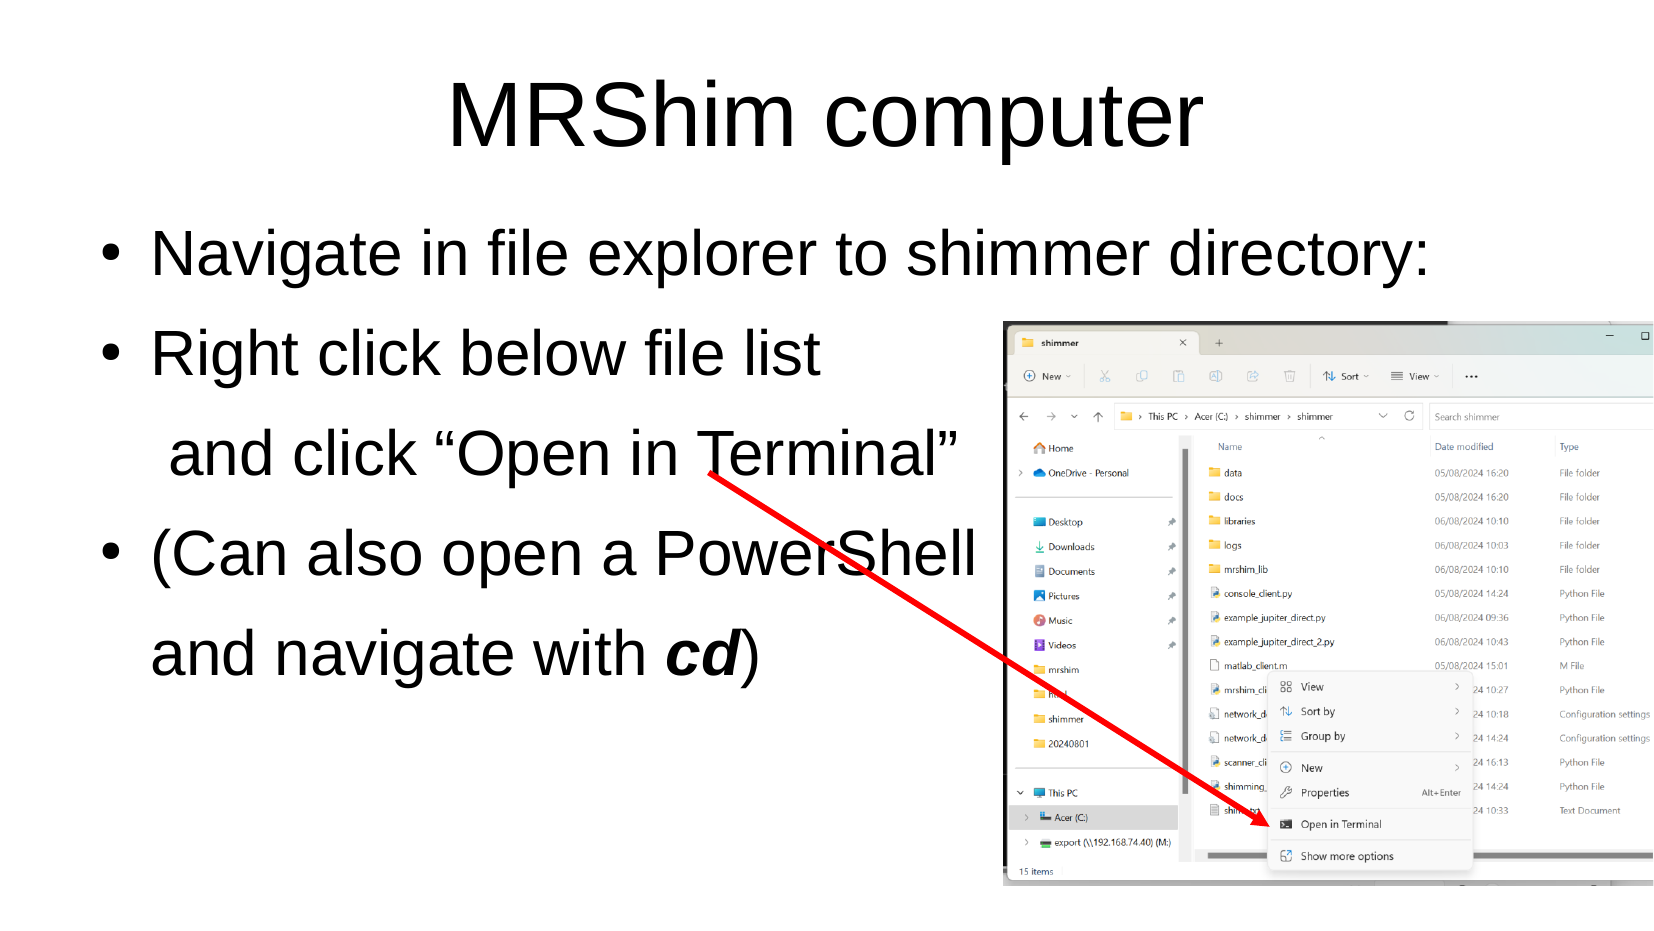

# MRShim computer
Navigate in file explorer to shimmer directory:
Right click below file list
 and click “Open in Terminal”
(Can also open a PowerShell
and navigate with cd)